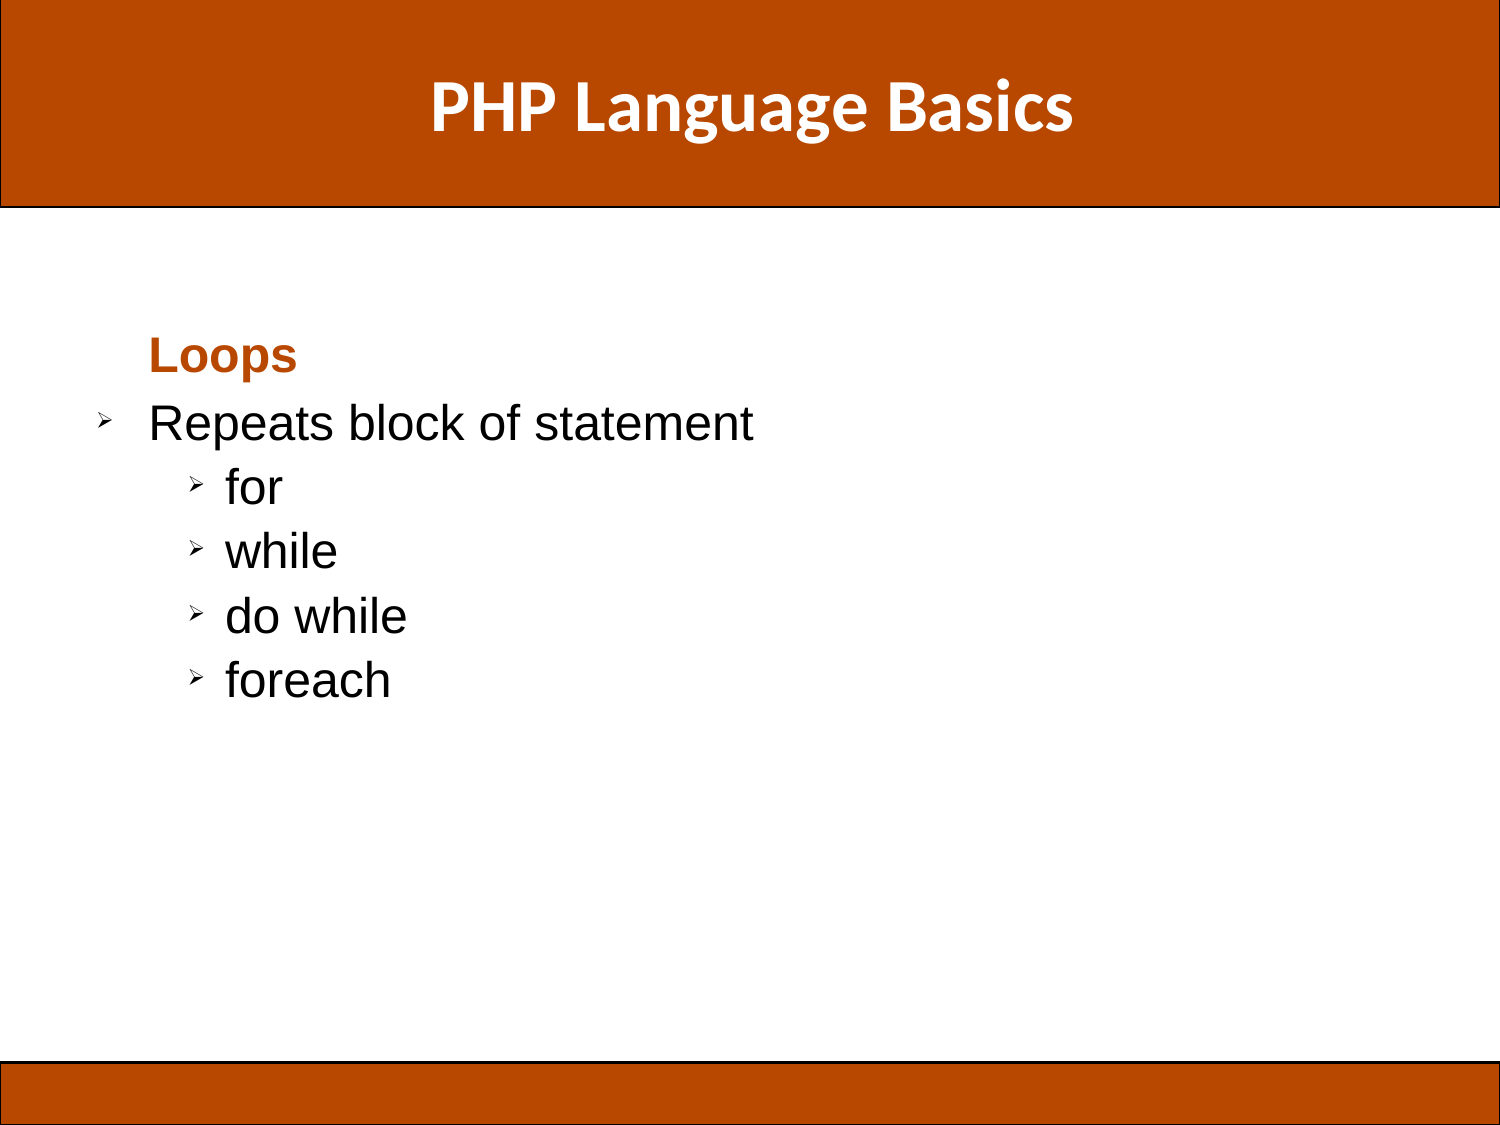

PHP Language Basics
# Loops
Repeats block of statement
for
while
do while
foreach